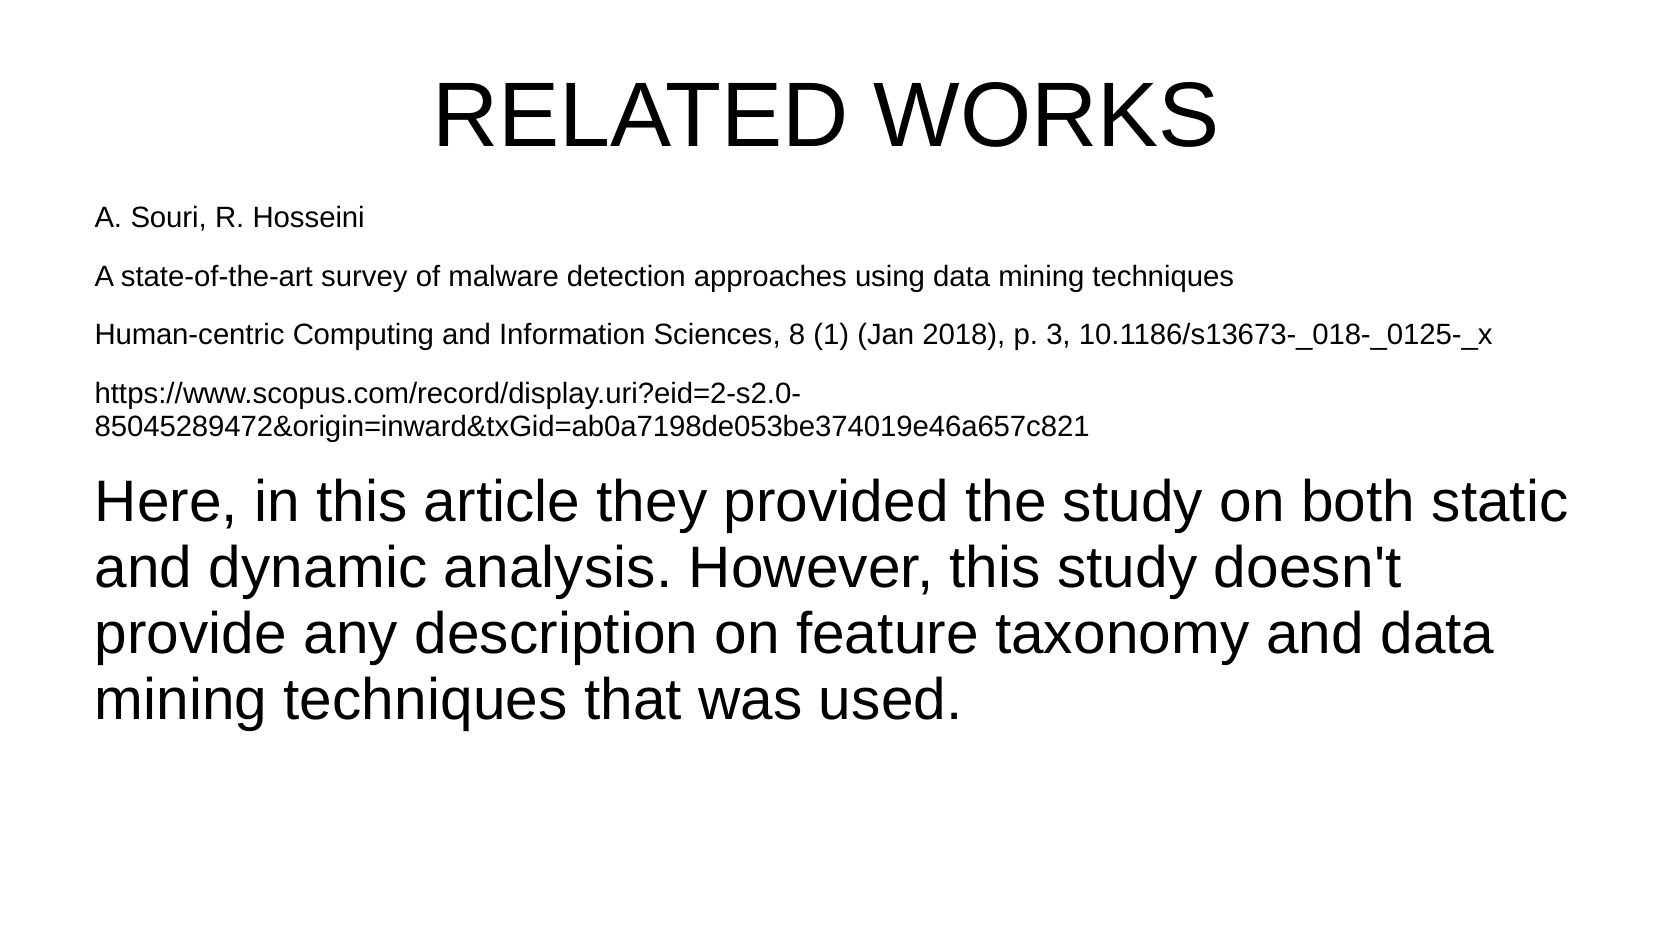

# RELATED WORKS
A. Souri, R. Hosseini
A state-of-the-art survey of malware detection approaches using data mining techniques
Human-centric Computing and Information Sciences, 8 (1) (Jan 2018), p. 3, 10.1186/s13673-_018-_0125-_x
https://www.scopus.com/record/display.uri?eid=2-s2.0-85045289472&origin=inward&txGid=ab0a7198de053be374019e46a657c821
Here, in this article they provided the study on both static and dynamic analysis. However, this study doesn't provide any description on feature taxonomy and data mining techniques that was used.